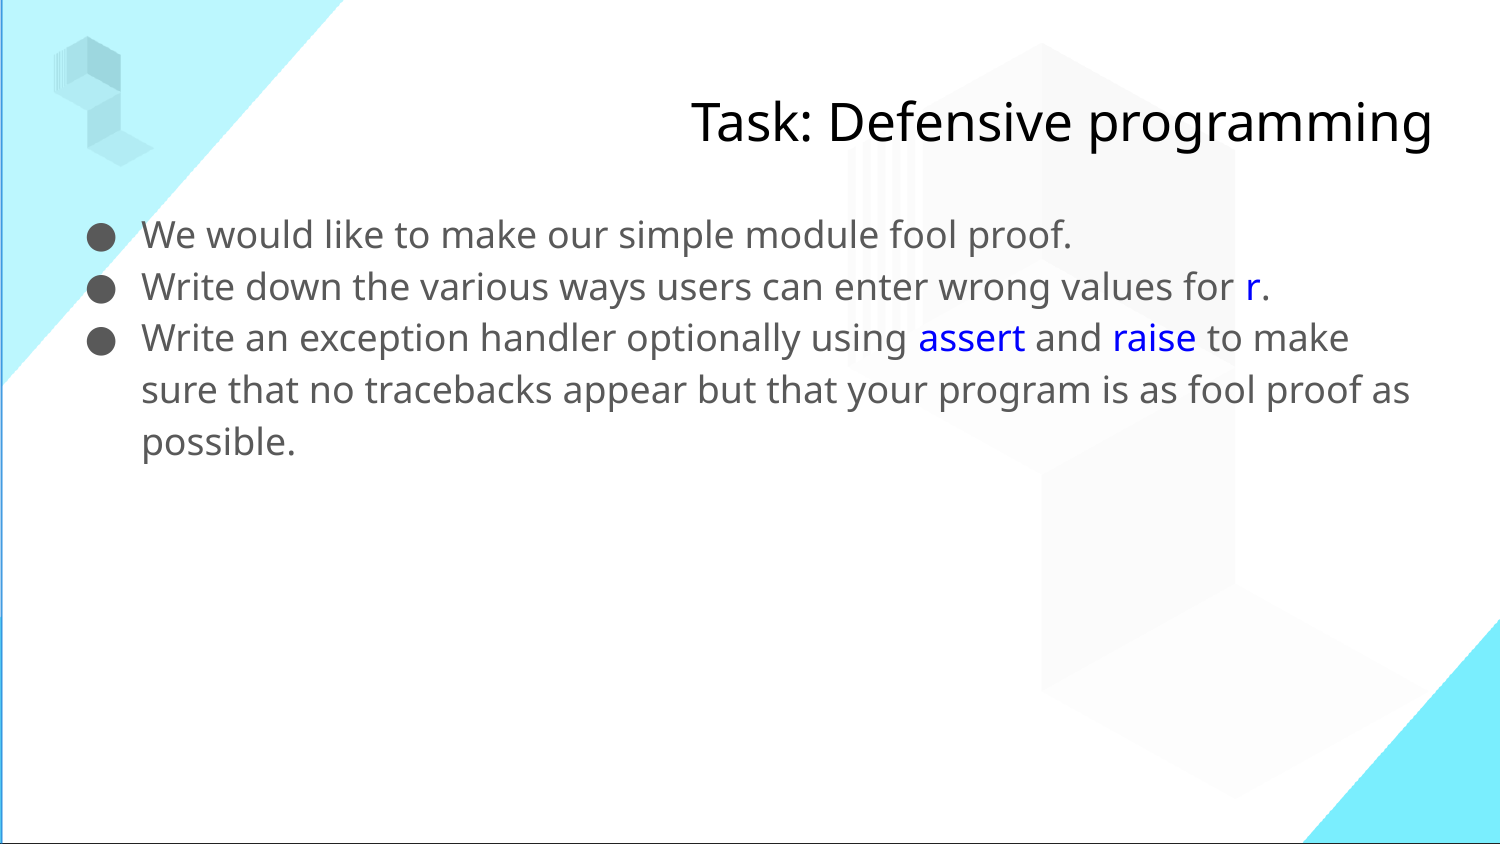

# Task: Defensive programming
We would like to make our simple module fool proof.
Write down the various ways users can enter wrong values for r.
Write an exception handler optionally using assert and raise to make sure that no tracebacks appear but that your program is as fool proof as possible.